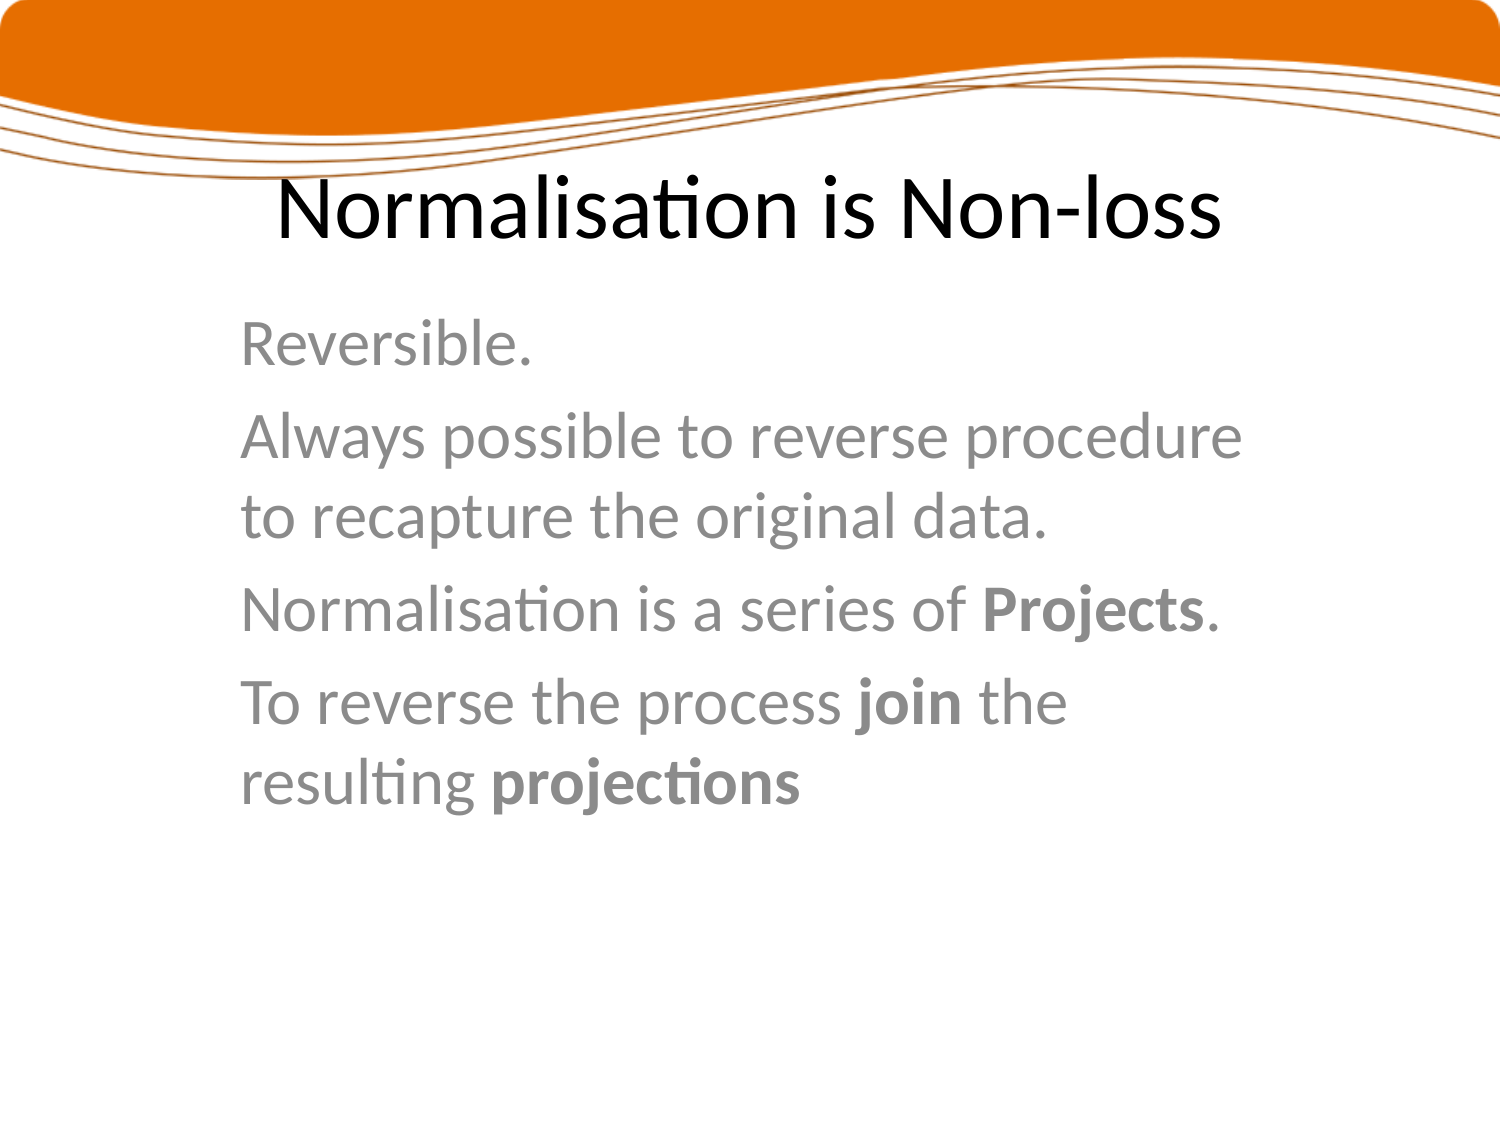

Normalisation is Non-loss
# Reversible.
Always possible to reverse procedure to recapture the original data.
Normalisation is a series of Projects.
To reverse the process join the resulting projections